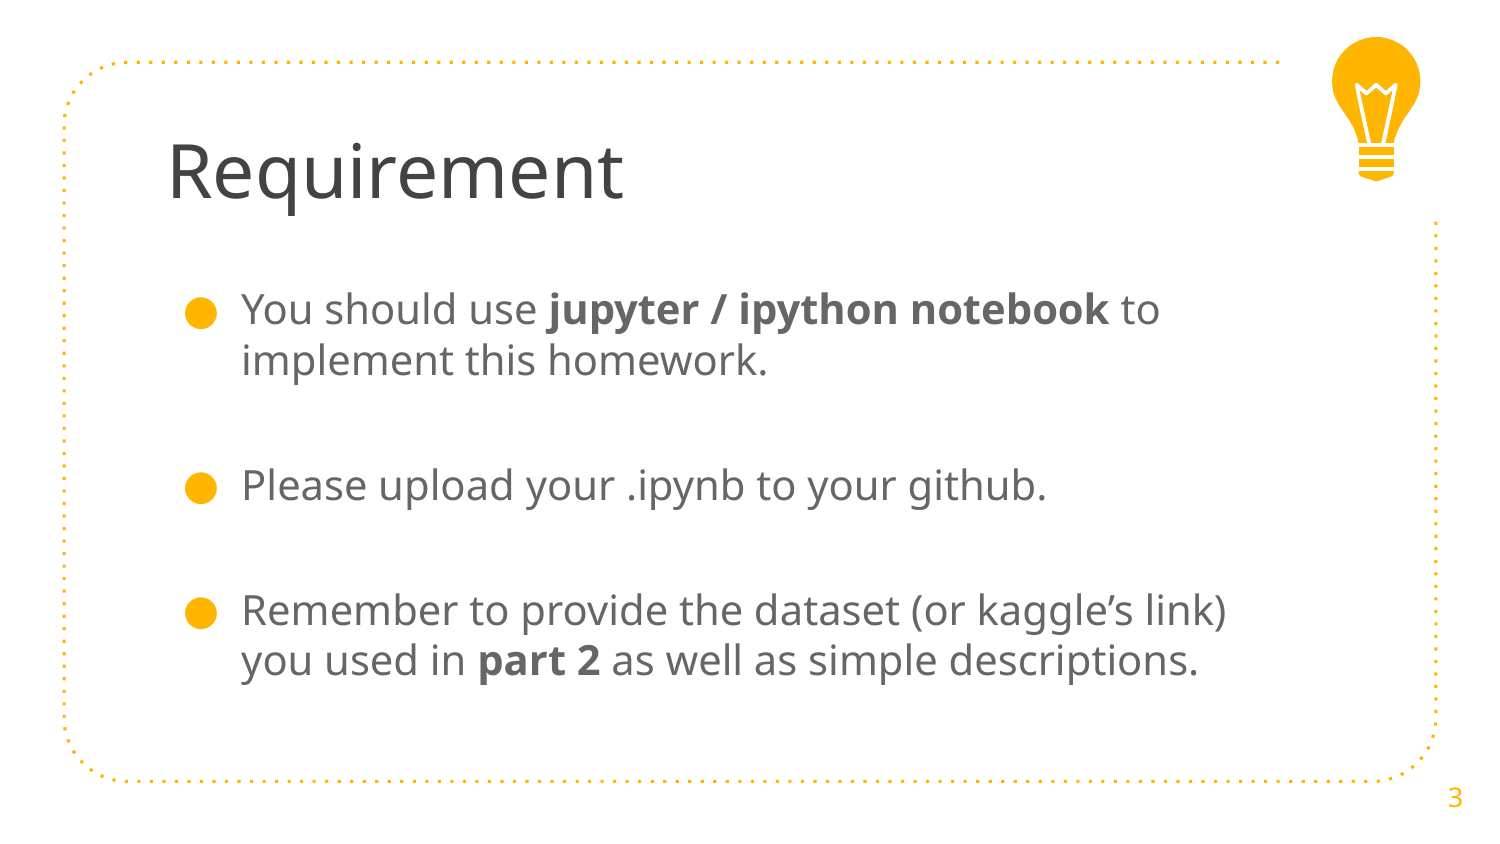

Requirement
# You should use jupyter / ipython notebook to implement this homework.
Please upload your .ipynb to your github.
Remember to provide the dataset (or kaggle’s link) you used in part 2 as well as simple descriptions.